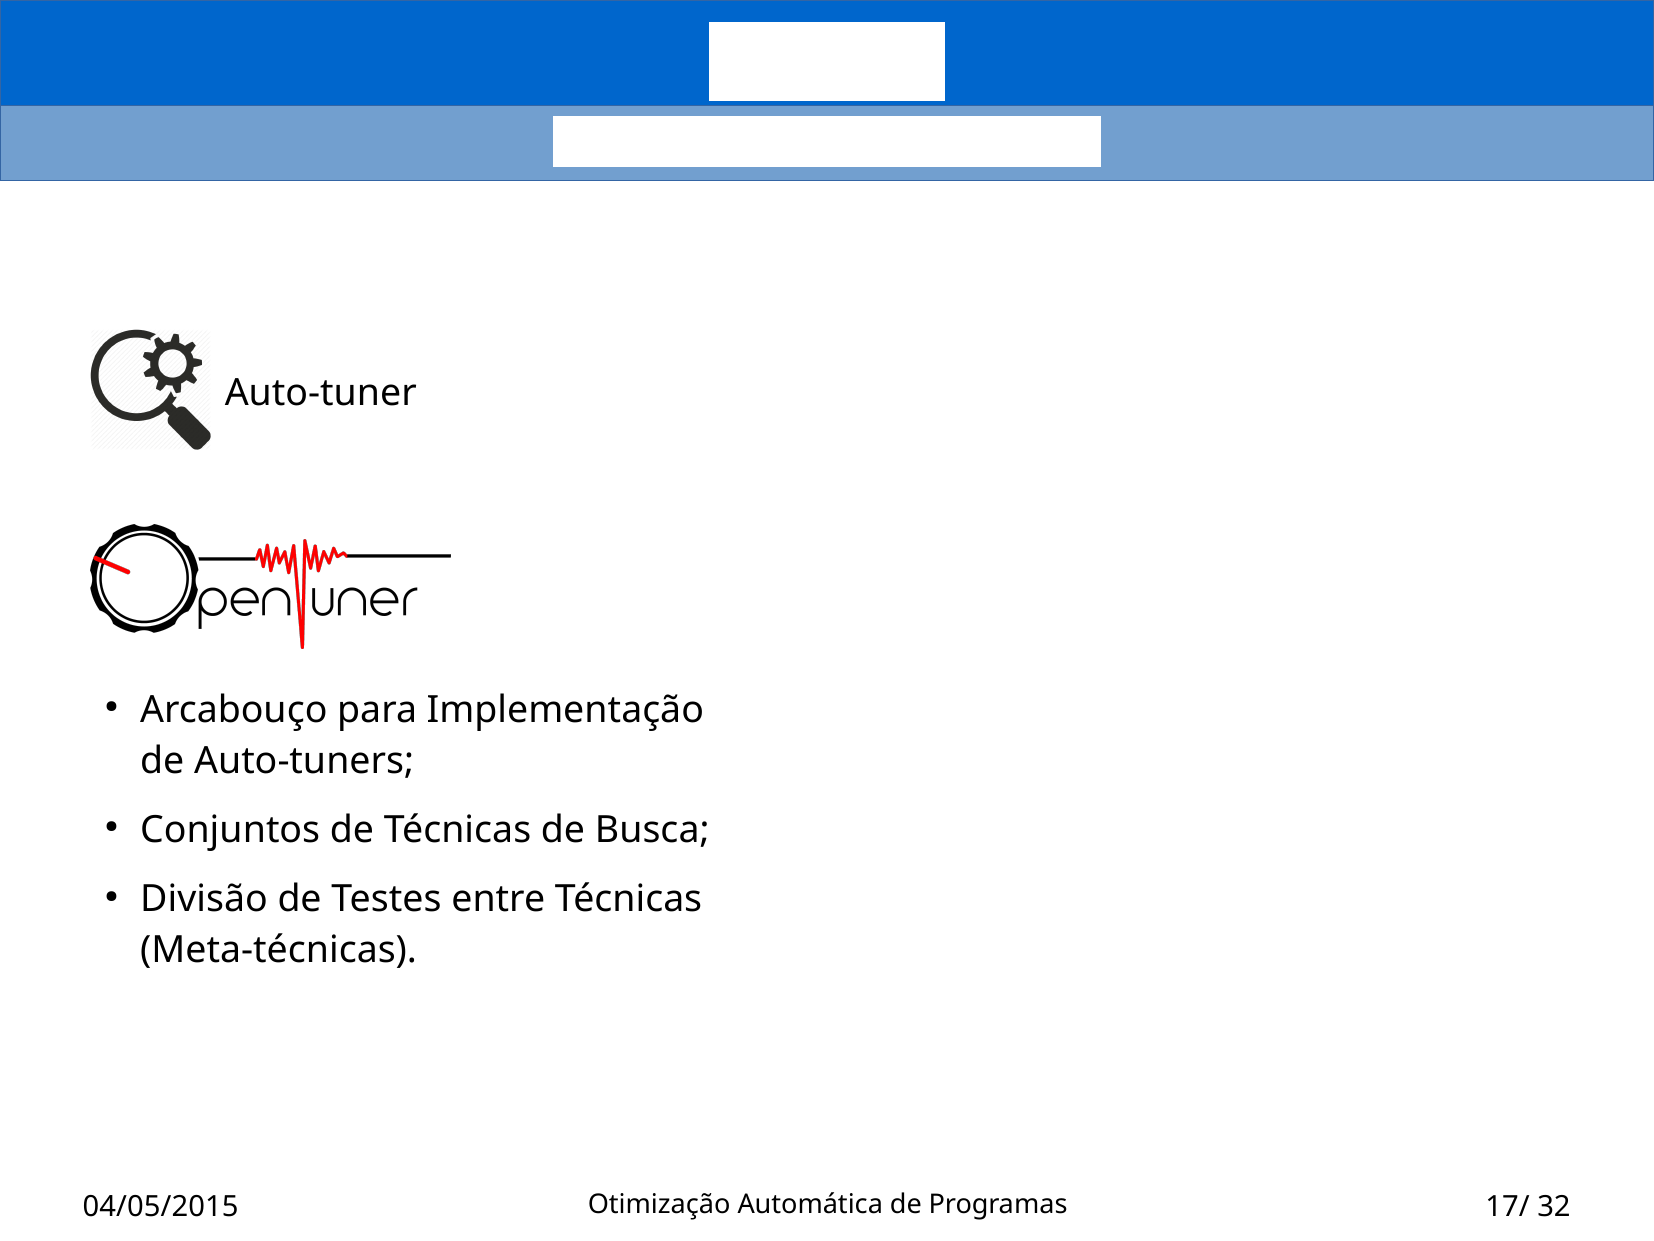

# Exemplo
Conjuntos de Instâncias de SAT
Auto-tuner
Arcabouço para Implementação de Auto-tuners;
Conjuntos de Técnicas de Busca;
Divisão de Testes entre Técnicas (Meta-técnicas).
17